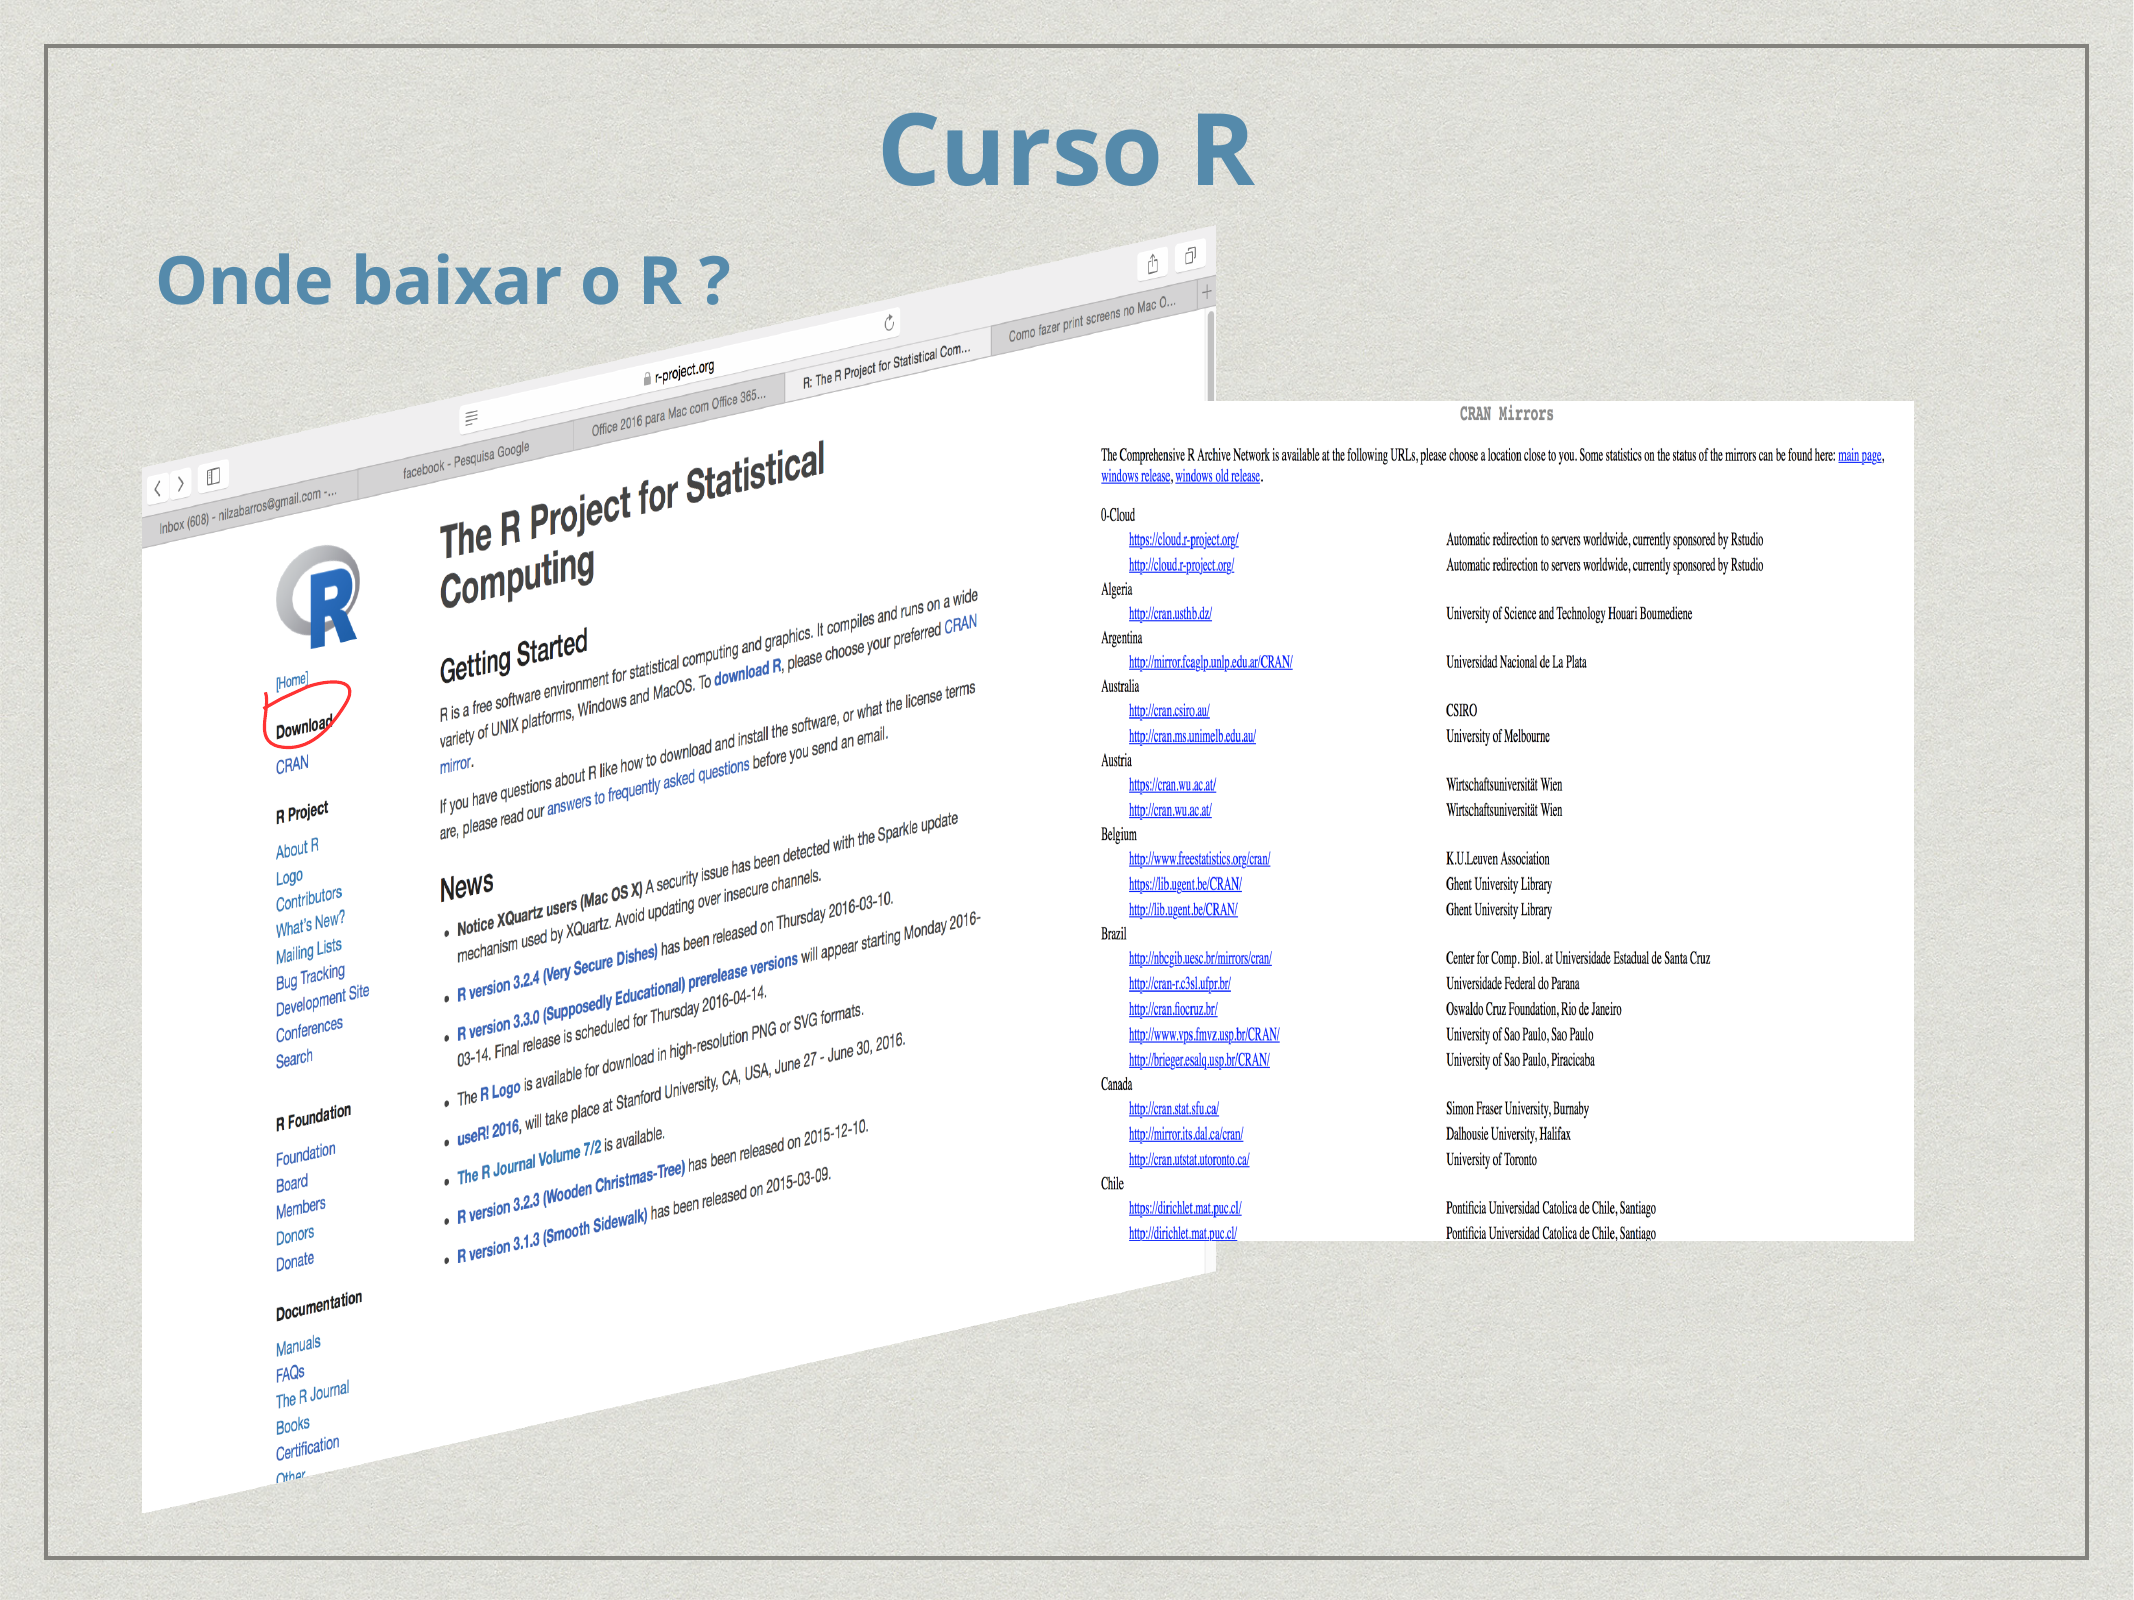

Onde baixar o R ?
# Curso R